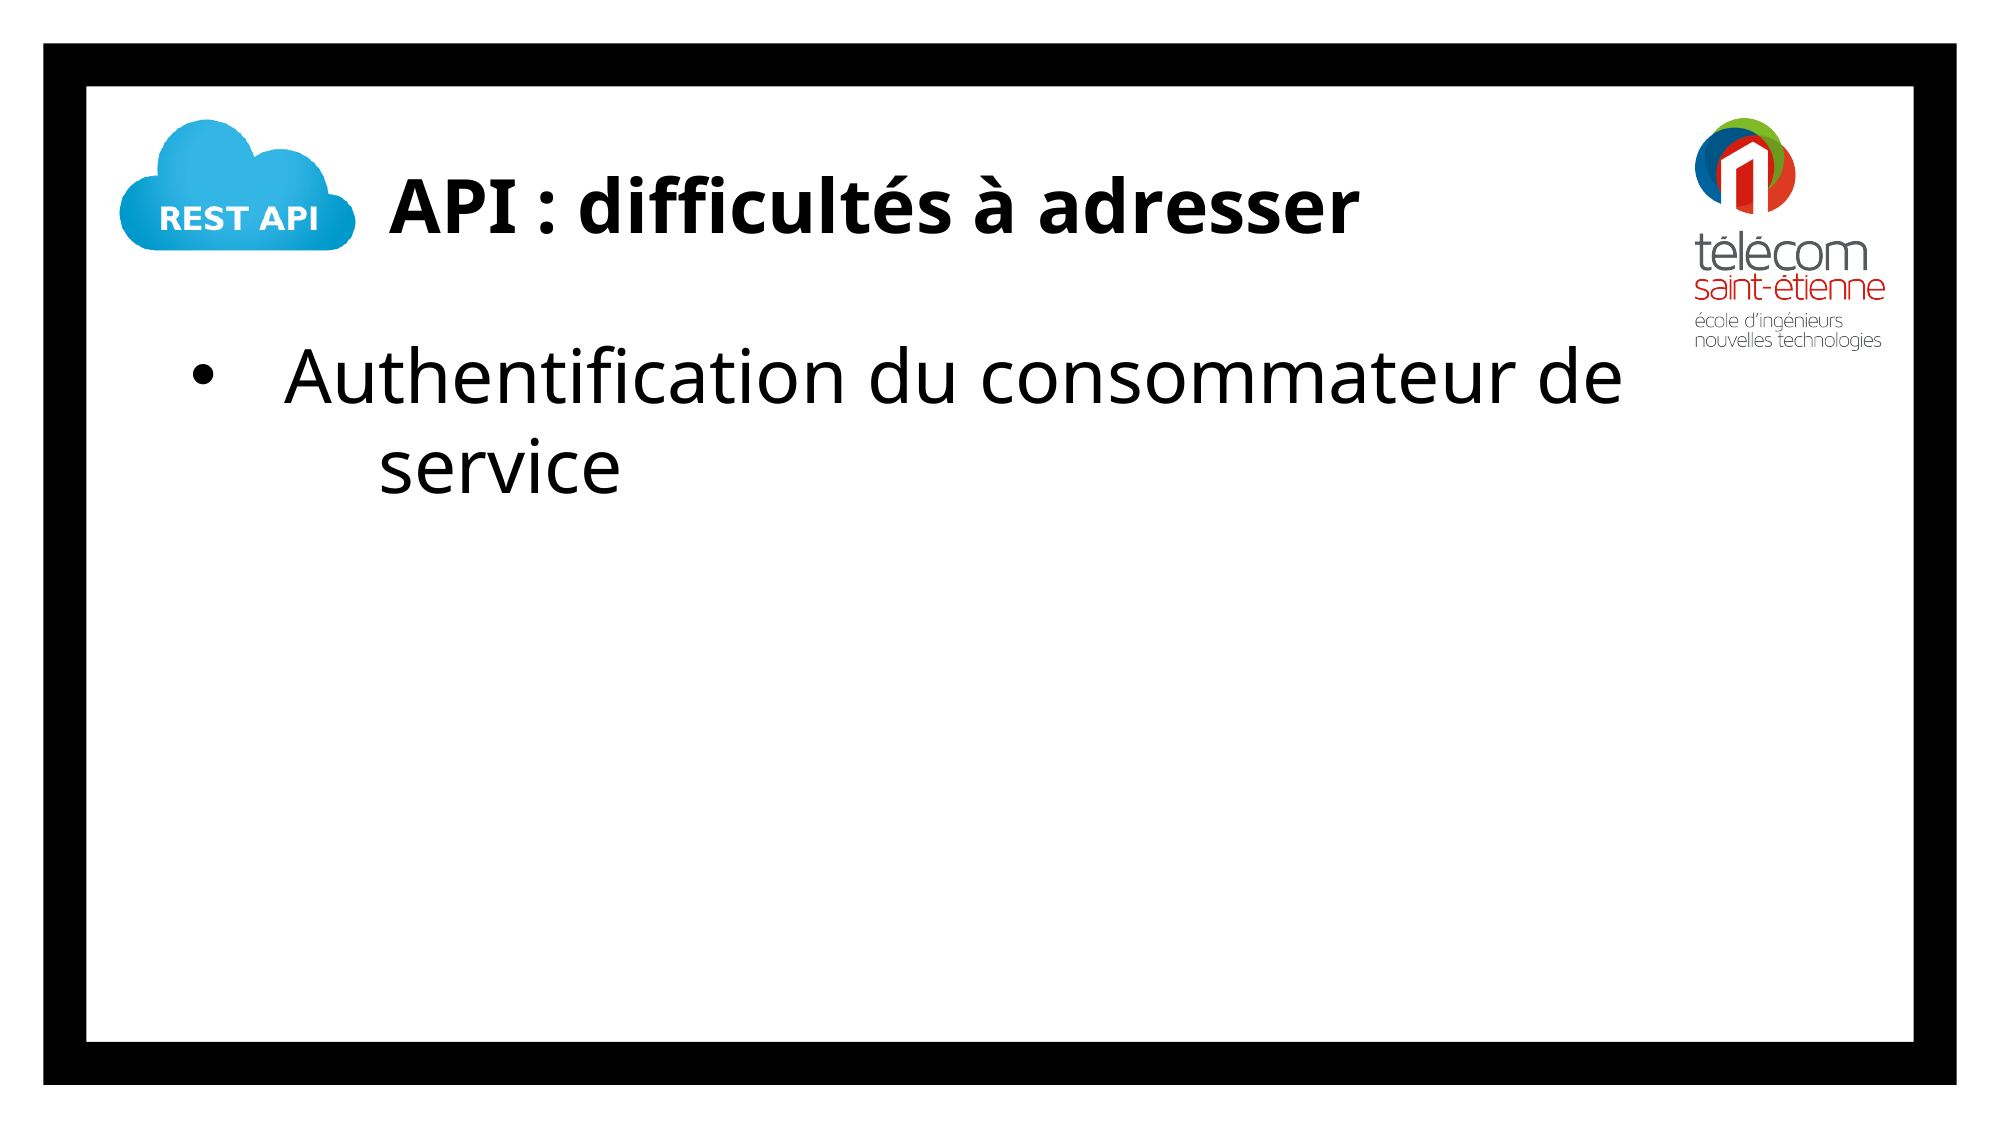

# API : difficultés à adresser
Authentification du consommateur de service